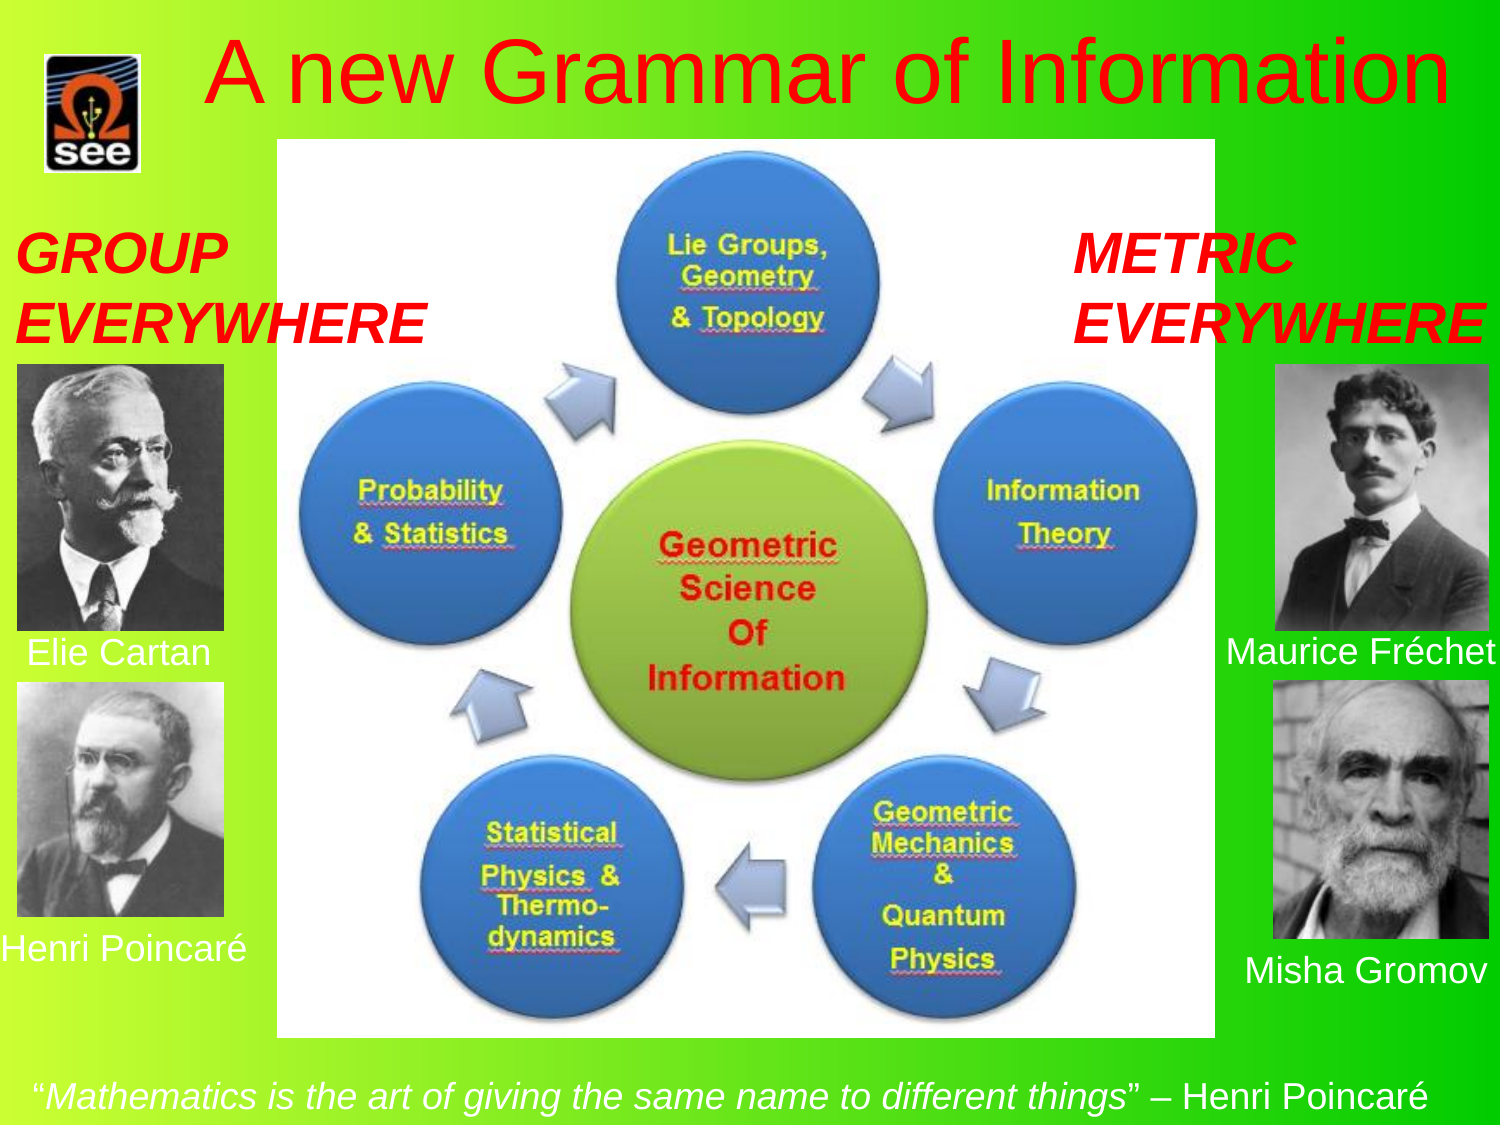

A new Grammar of Information
GROUP
EVERYWHERE
Elie Cartan
Henri Poincaré
METRIC
EVERYWHERE
Maurice Fréchet
Misha Gromov
“Mathematics is the art of giving the same name to different things” – Henri Poincaré